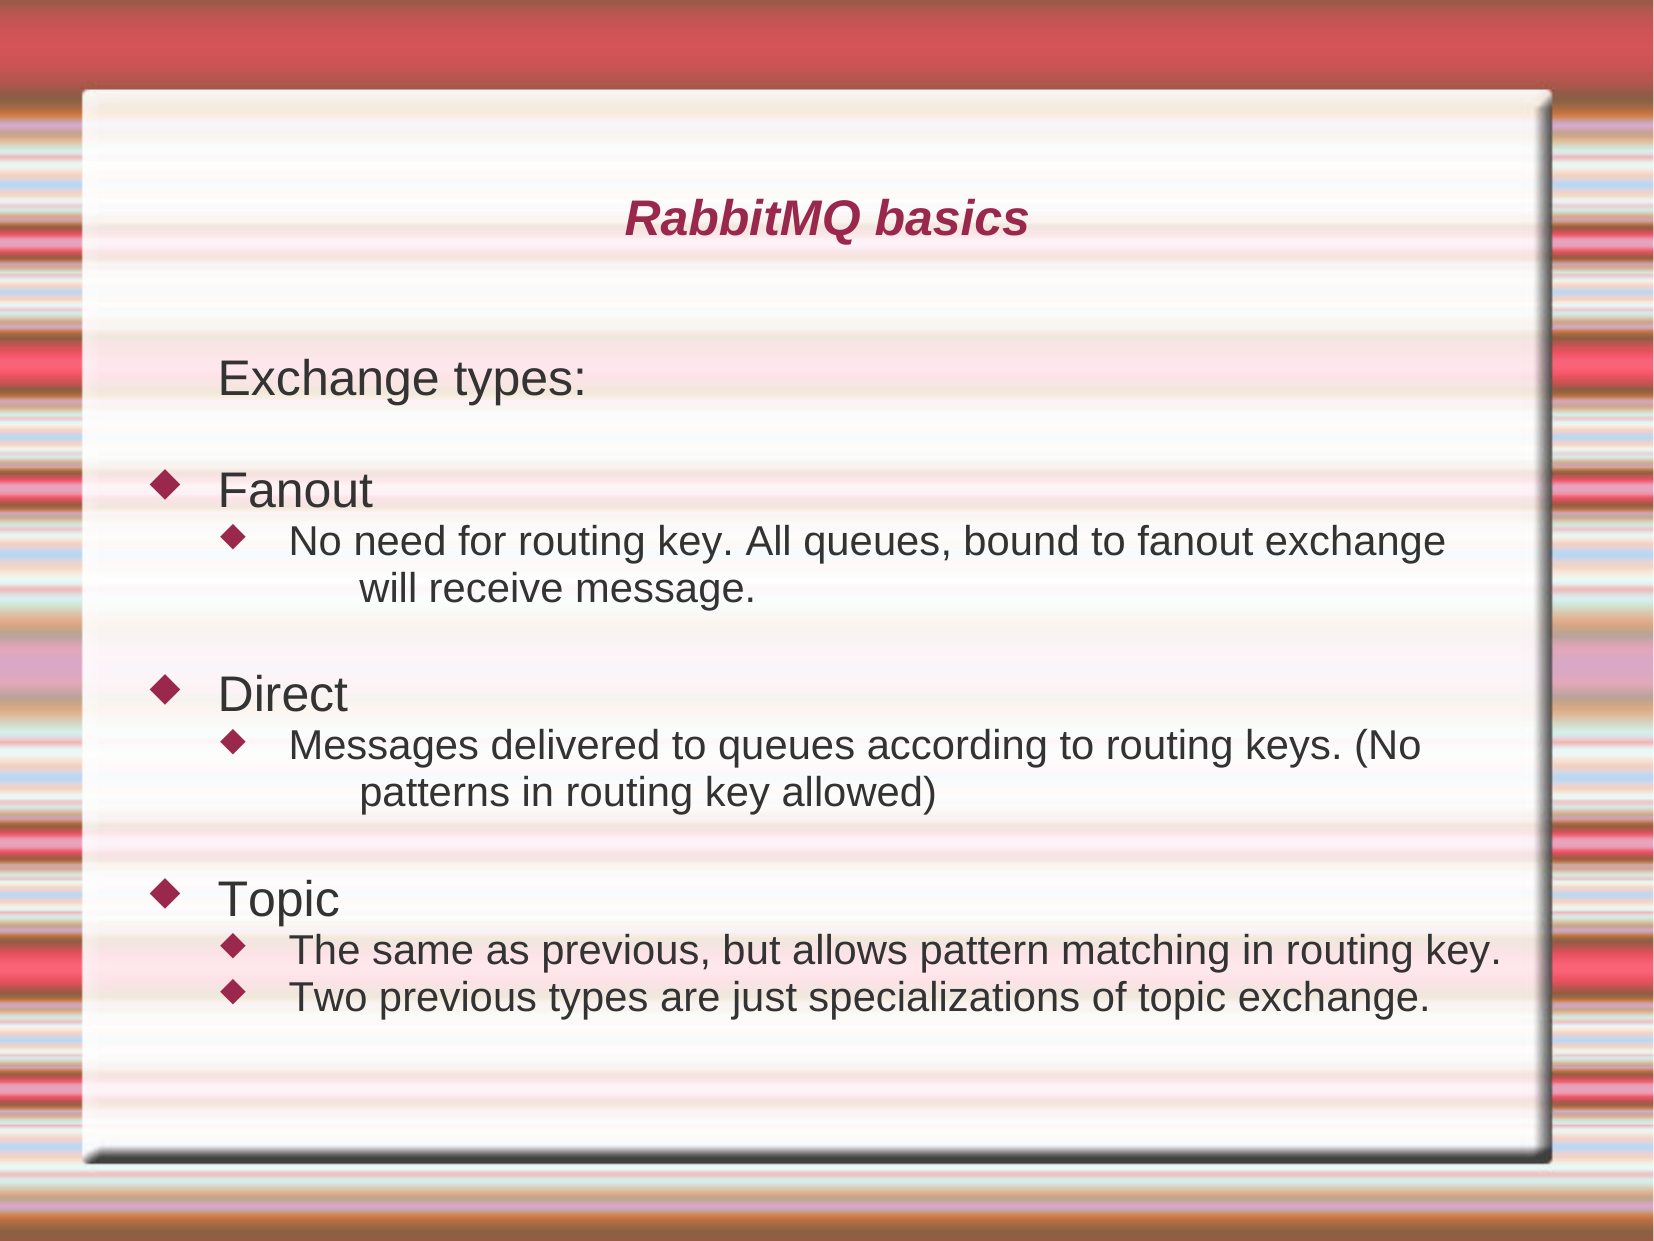

# RabbitMQ basics
Exchange types:
Fanout
No need for routing key. All queues, bound to fanout exchange will receive message.
Direct
Messages delivered to queues according to routing keys. (No patterns in routing key allowed)
Topic
The same as previous, but allows pattern matching in routing key.
Two previous types are just specializations of topic exchange.